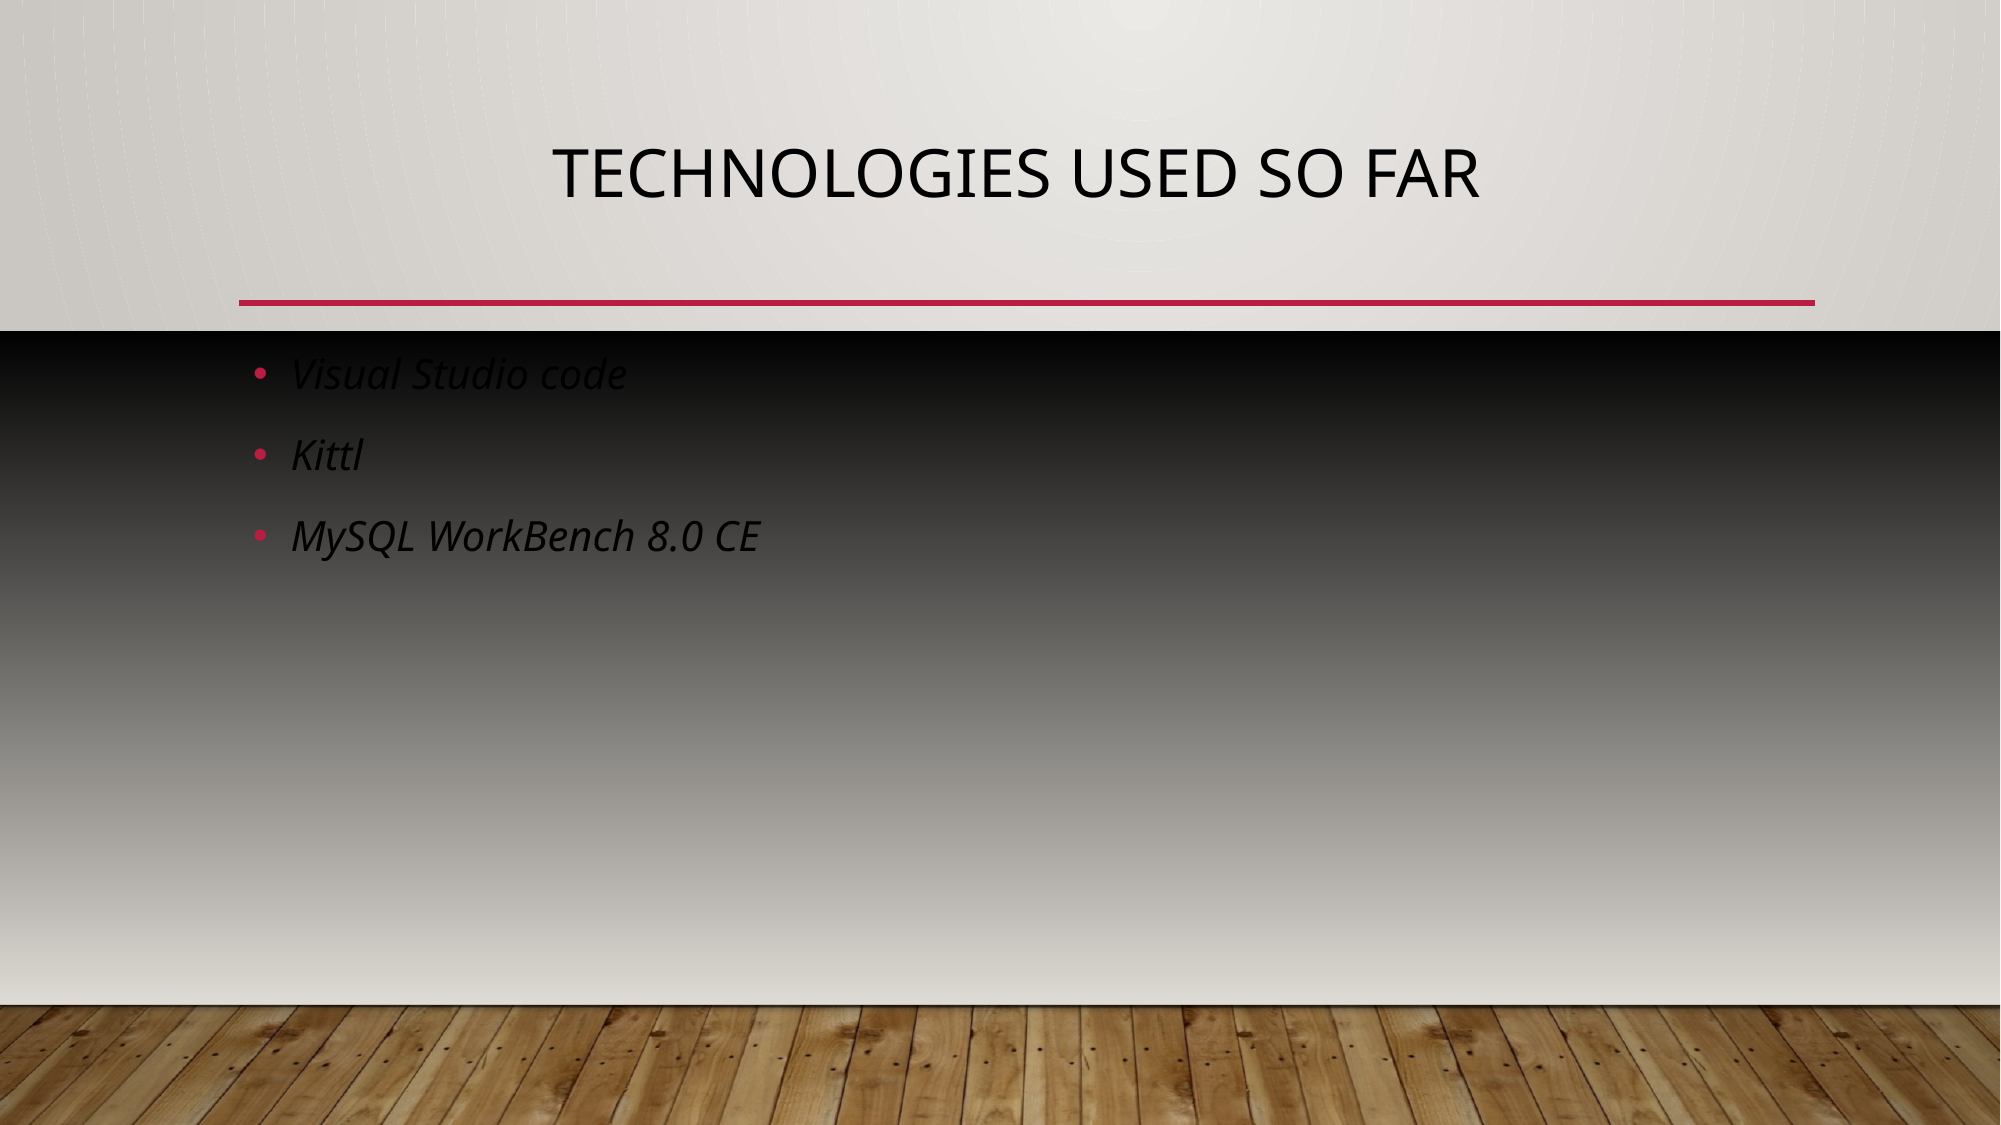

# Technologies used so far
Visual Studio code
Kittl
MySQL WorkBench 8.0 CE